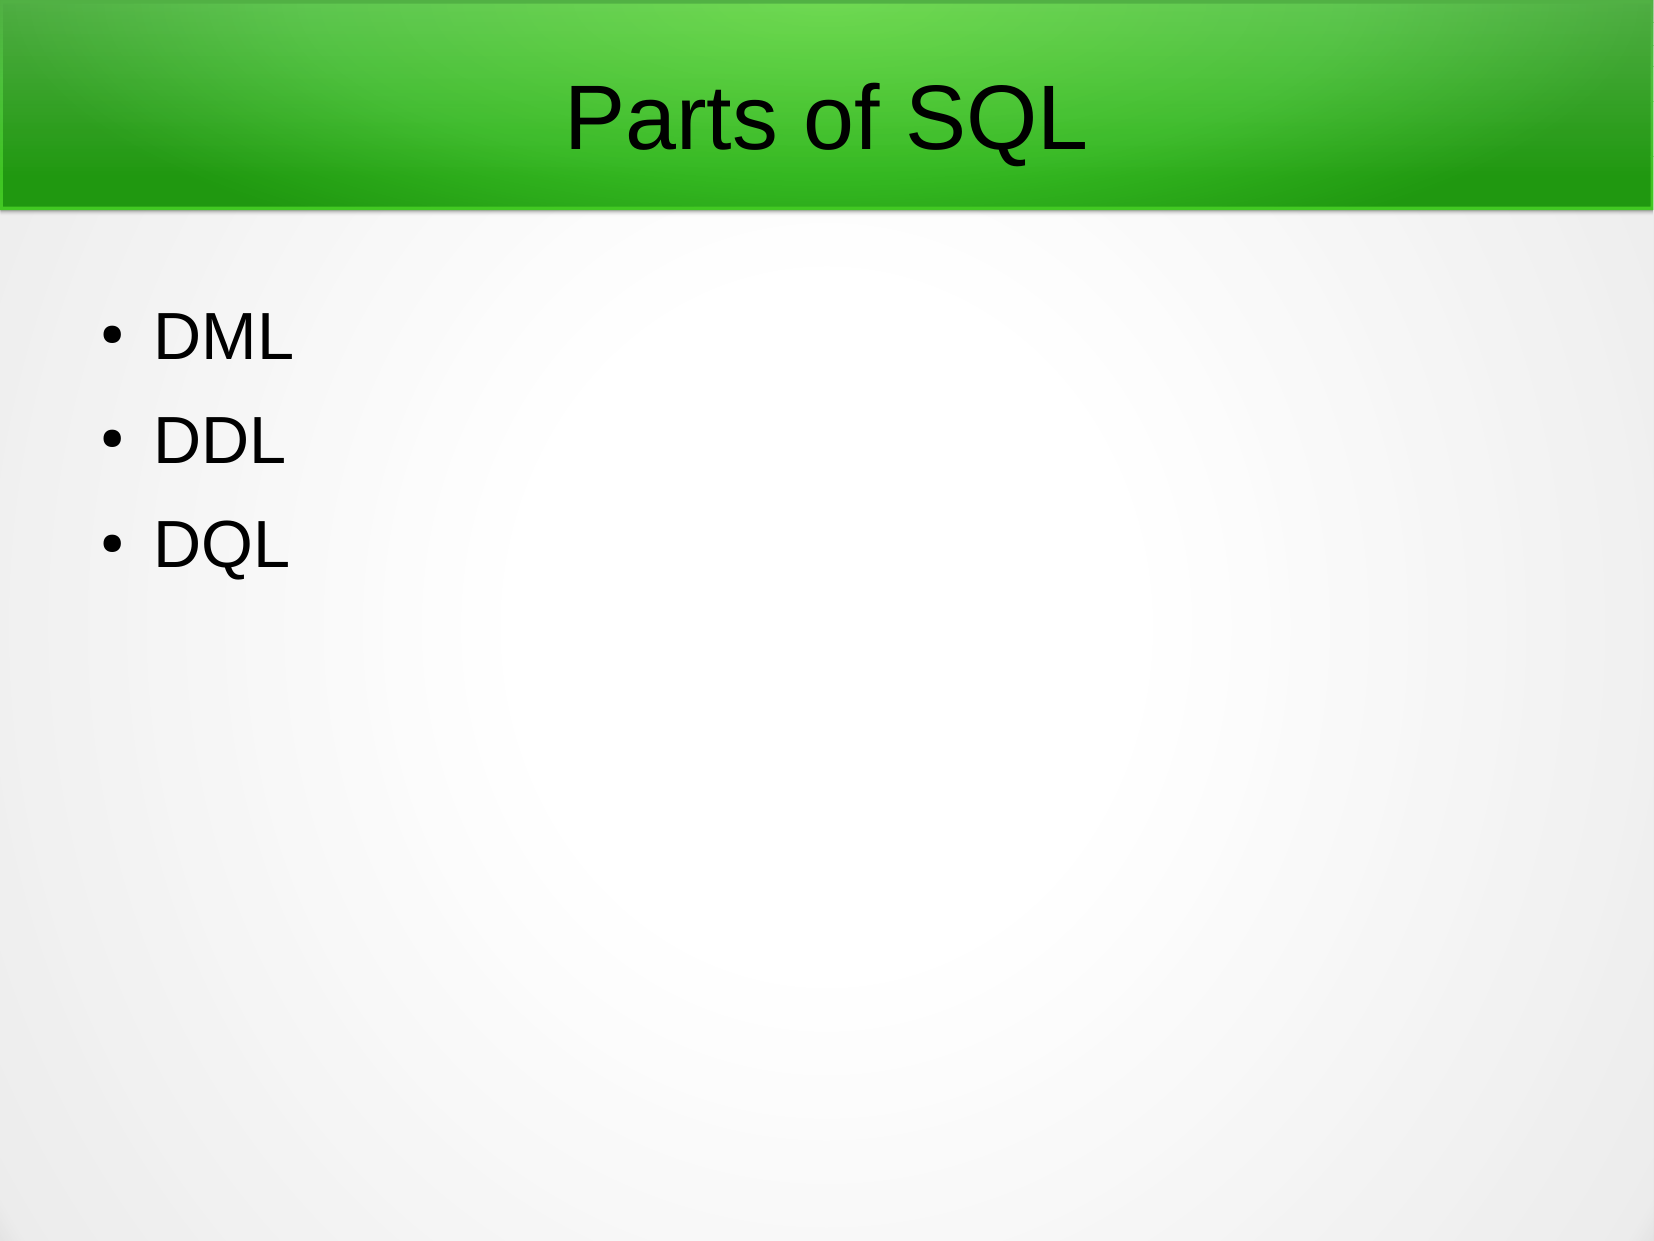

# Parts of SQL
DML
DDL
DQL